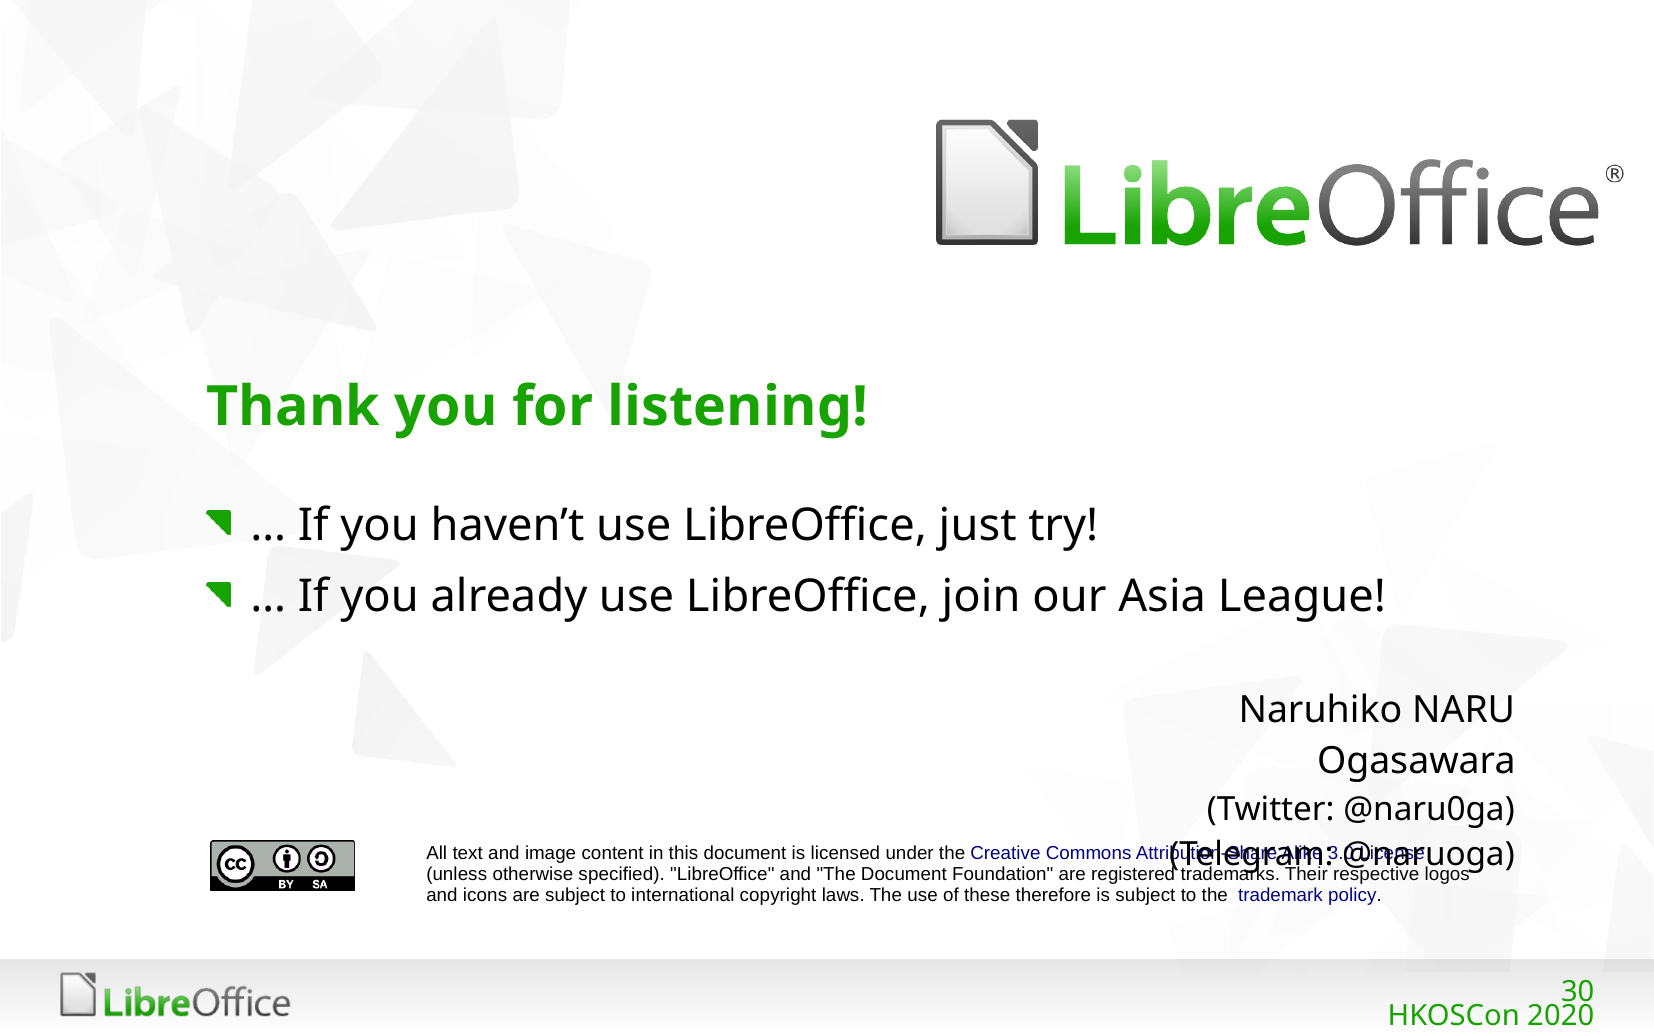

# Thank you for listening!
… If you haven’t use LibreOffice, just try!
… If you already use LibreOffice, join our Asia League!
Naruhiko NARU Ogasawara
(Twitter: @naru0ga)
(Telegram: @naruoga)
30
HKOSCon 2020